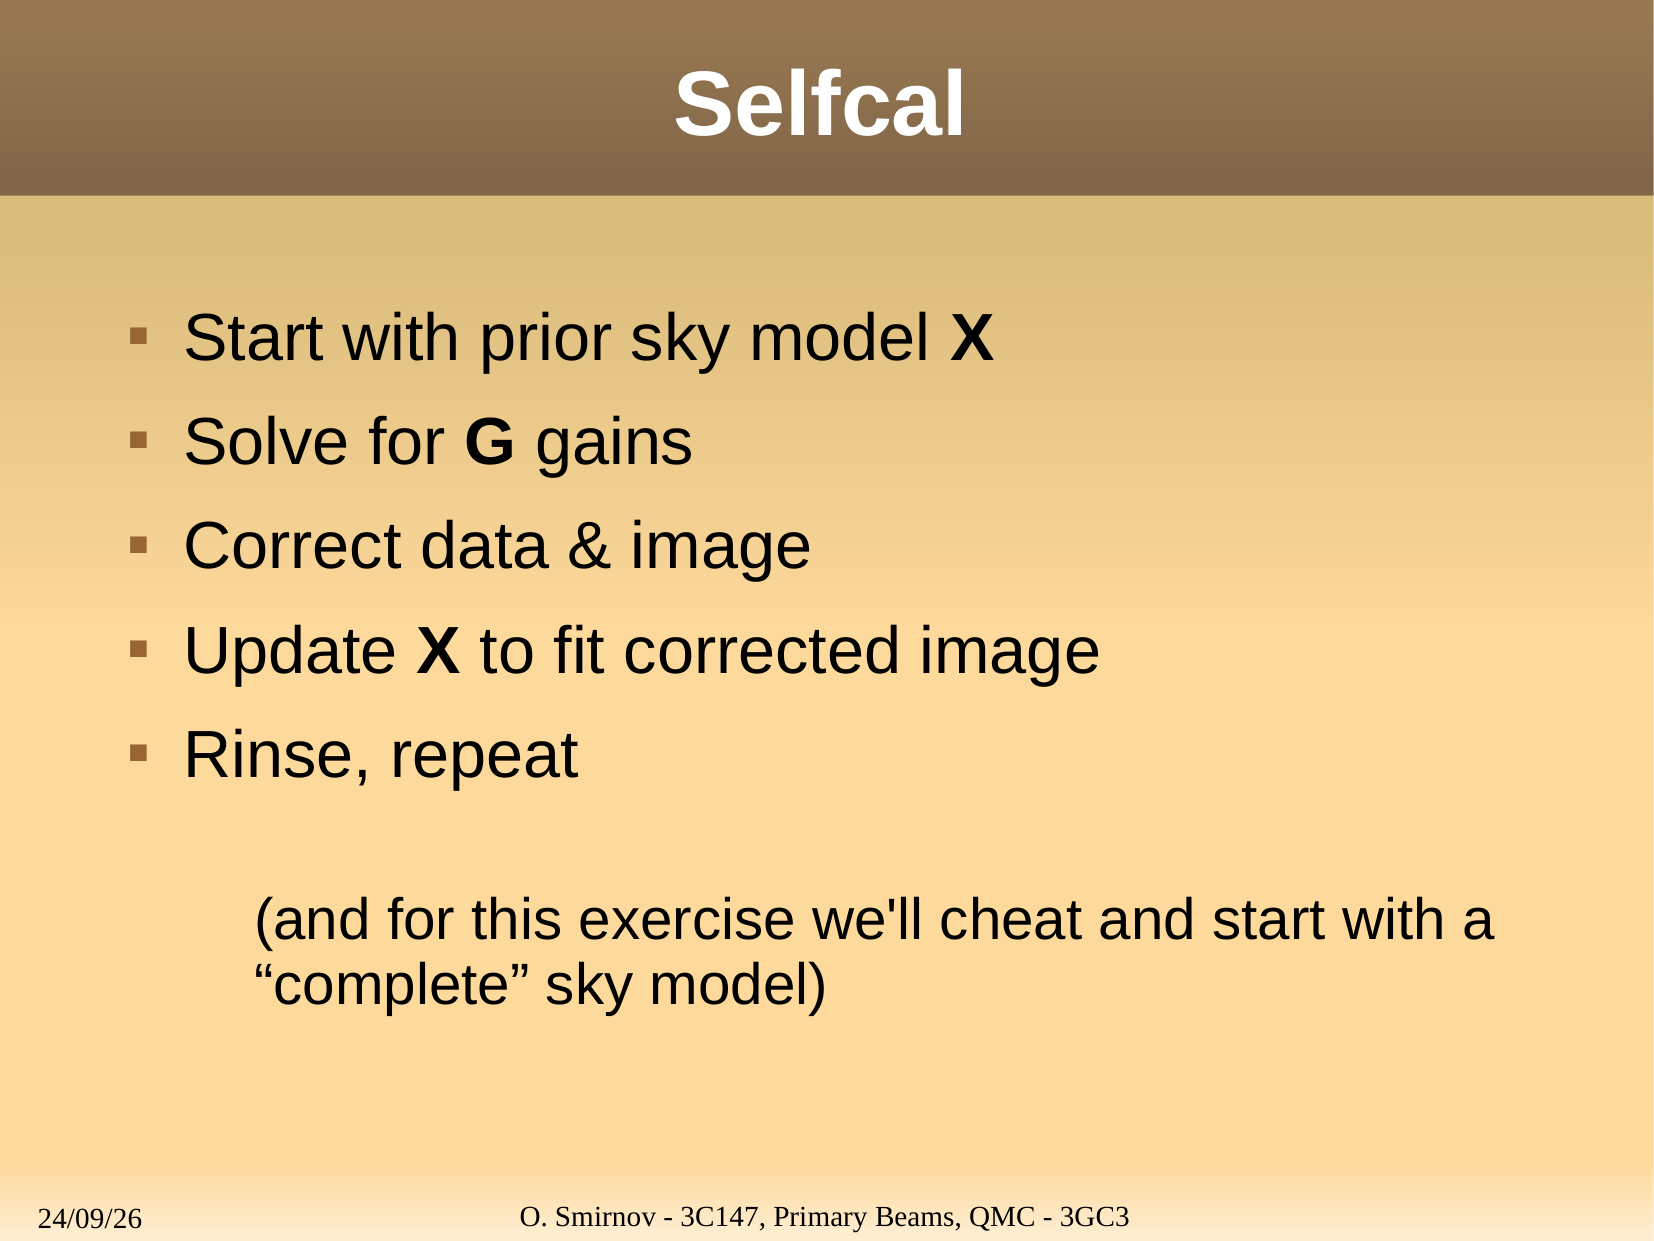

# Selfcal
Start with prior sky model X
Solve for G gains
Correct data & image
Update X to fit corrected image
Rinse, repeat
(and for this exercise we'll cheat and start with a “complete” sky model)
O. Smirnov - 3C147, Primary Beams, QMC - 3GC3